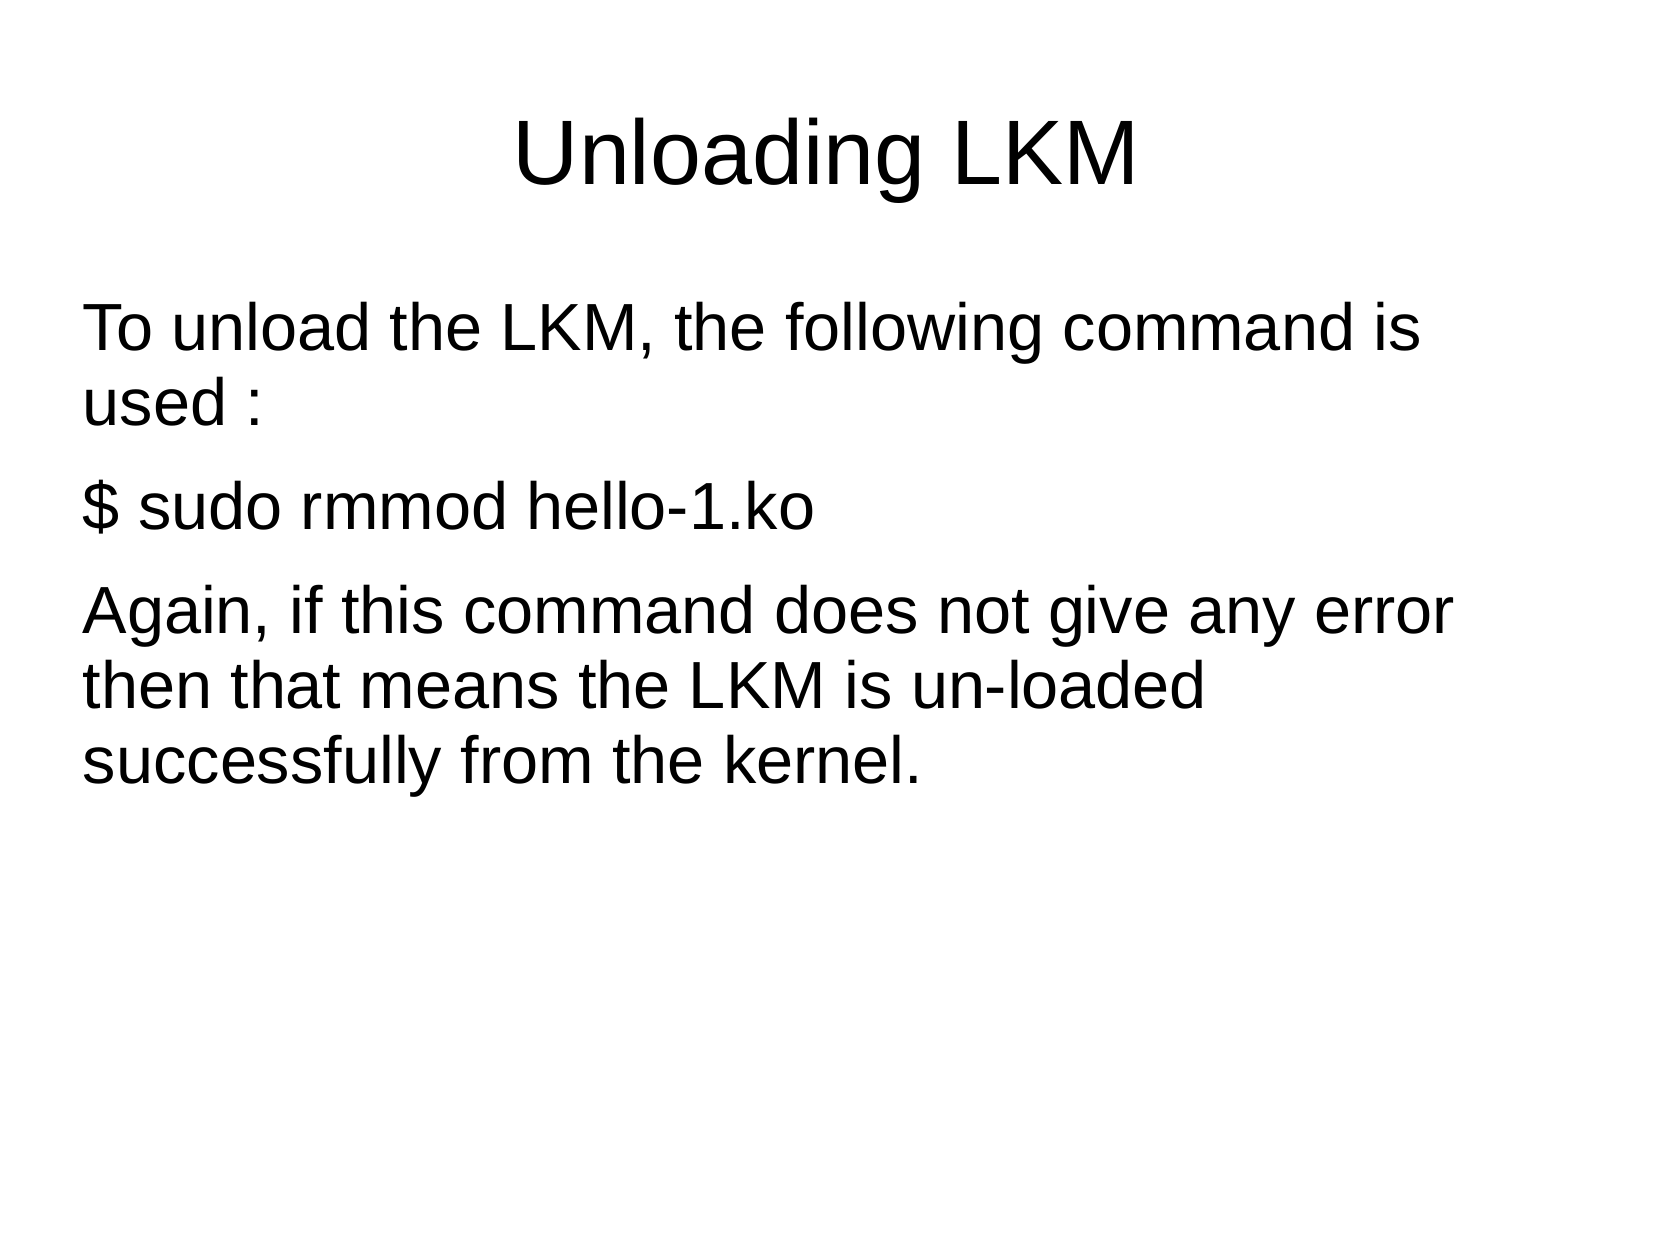

# Unloading LKM
To unload the LKM, the following command is used :
$ sudo rmmod hello-1.ko
Again, if this command does not give any error then that means the LKM is un-loaded successfully from the kernel.